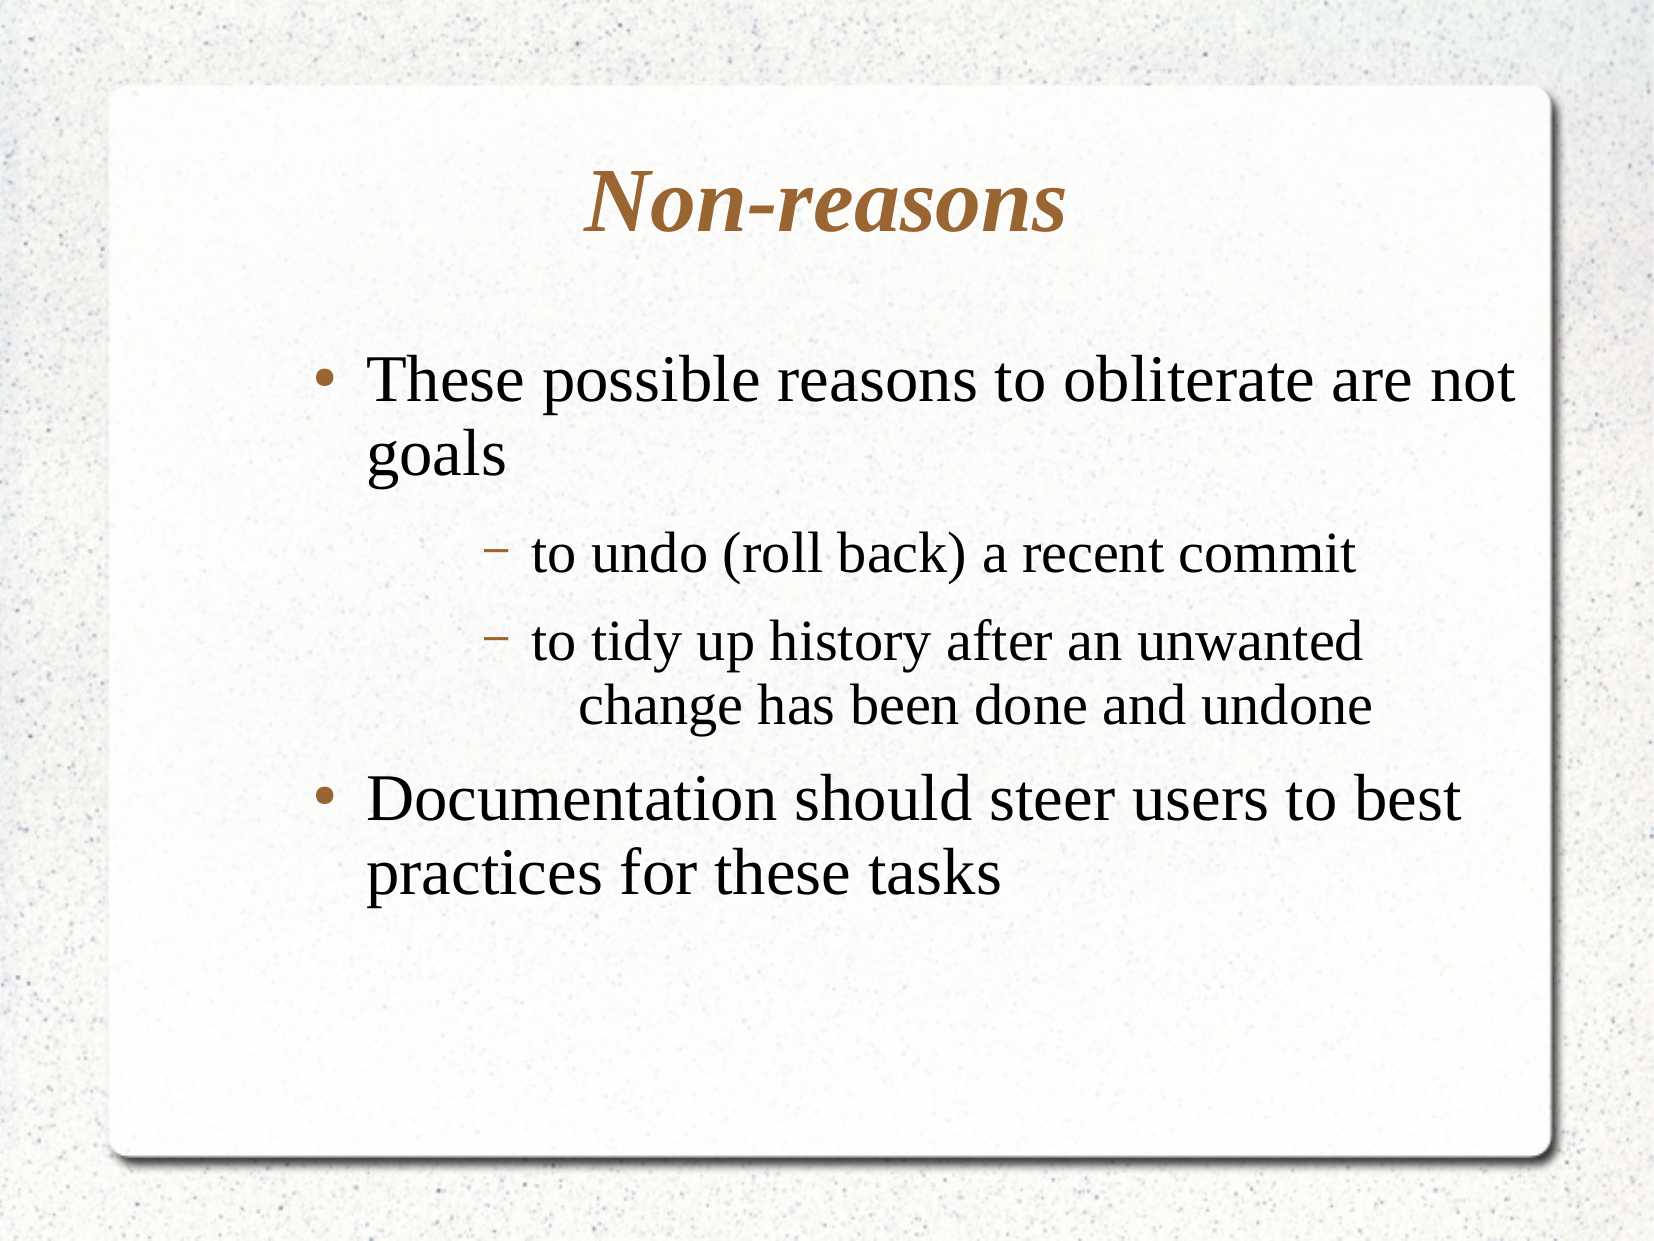

# Non-reasons
These possible reasons to obliterate are not goals
to undo (roll back) a recent commit
to tidy up history after an unwanted change has been done and undone
Documentation should steer users to best practices for these tasks